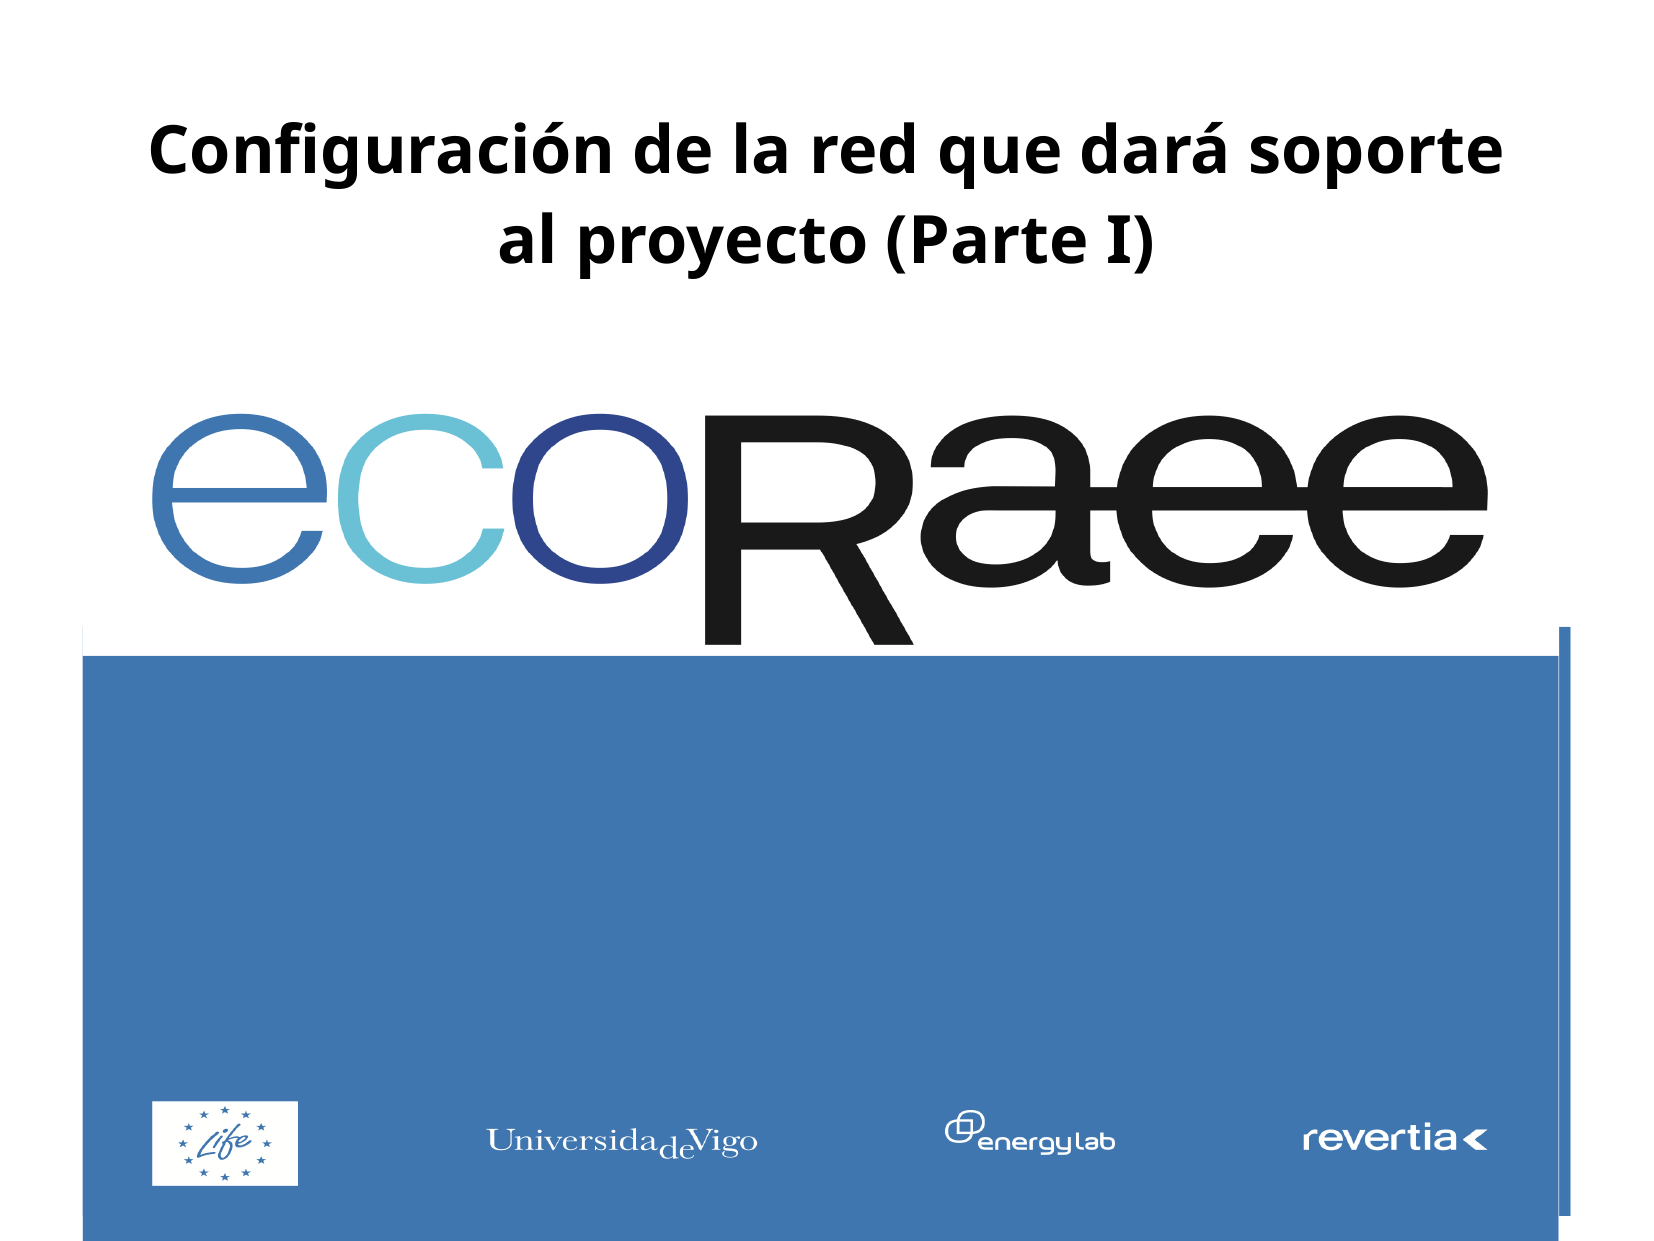

Configuración de la red que dará soporte al proyecto (Parte I)